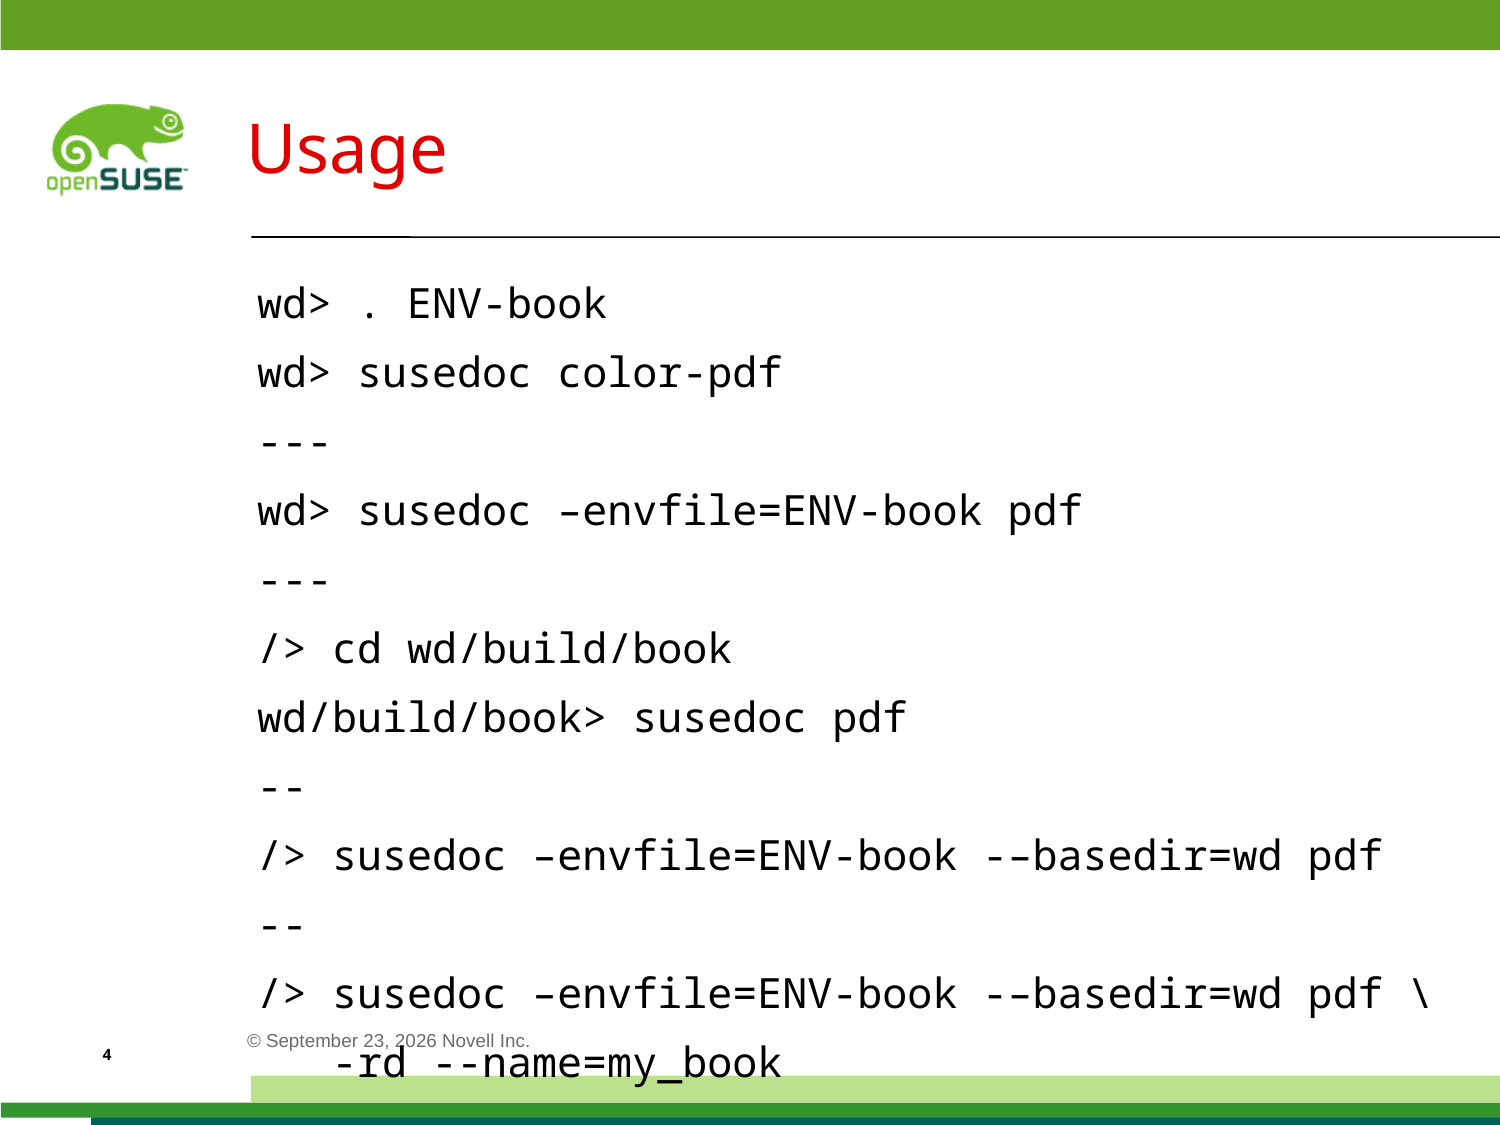

# Usage
wd> . ENV-book
wd> susedoc color-pdf
---
wd> susedoc –envfile=ENV-book pdf
---
/> cd wd/build/book
wd/build/book> susedoc pdf
--
/> susedoc –envfile=ENV-book -–basedir=wd pdf
--
/> susedoc –envfile=ENV-book -–basedir=wd pdf \
 -rd --name=my_book